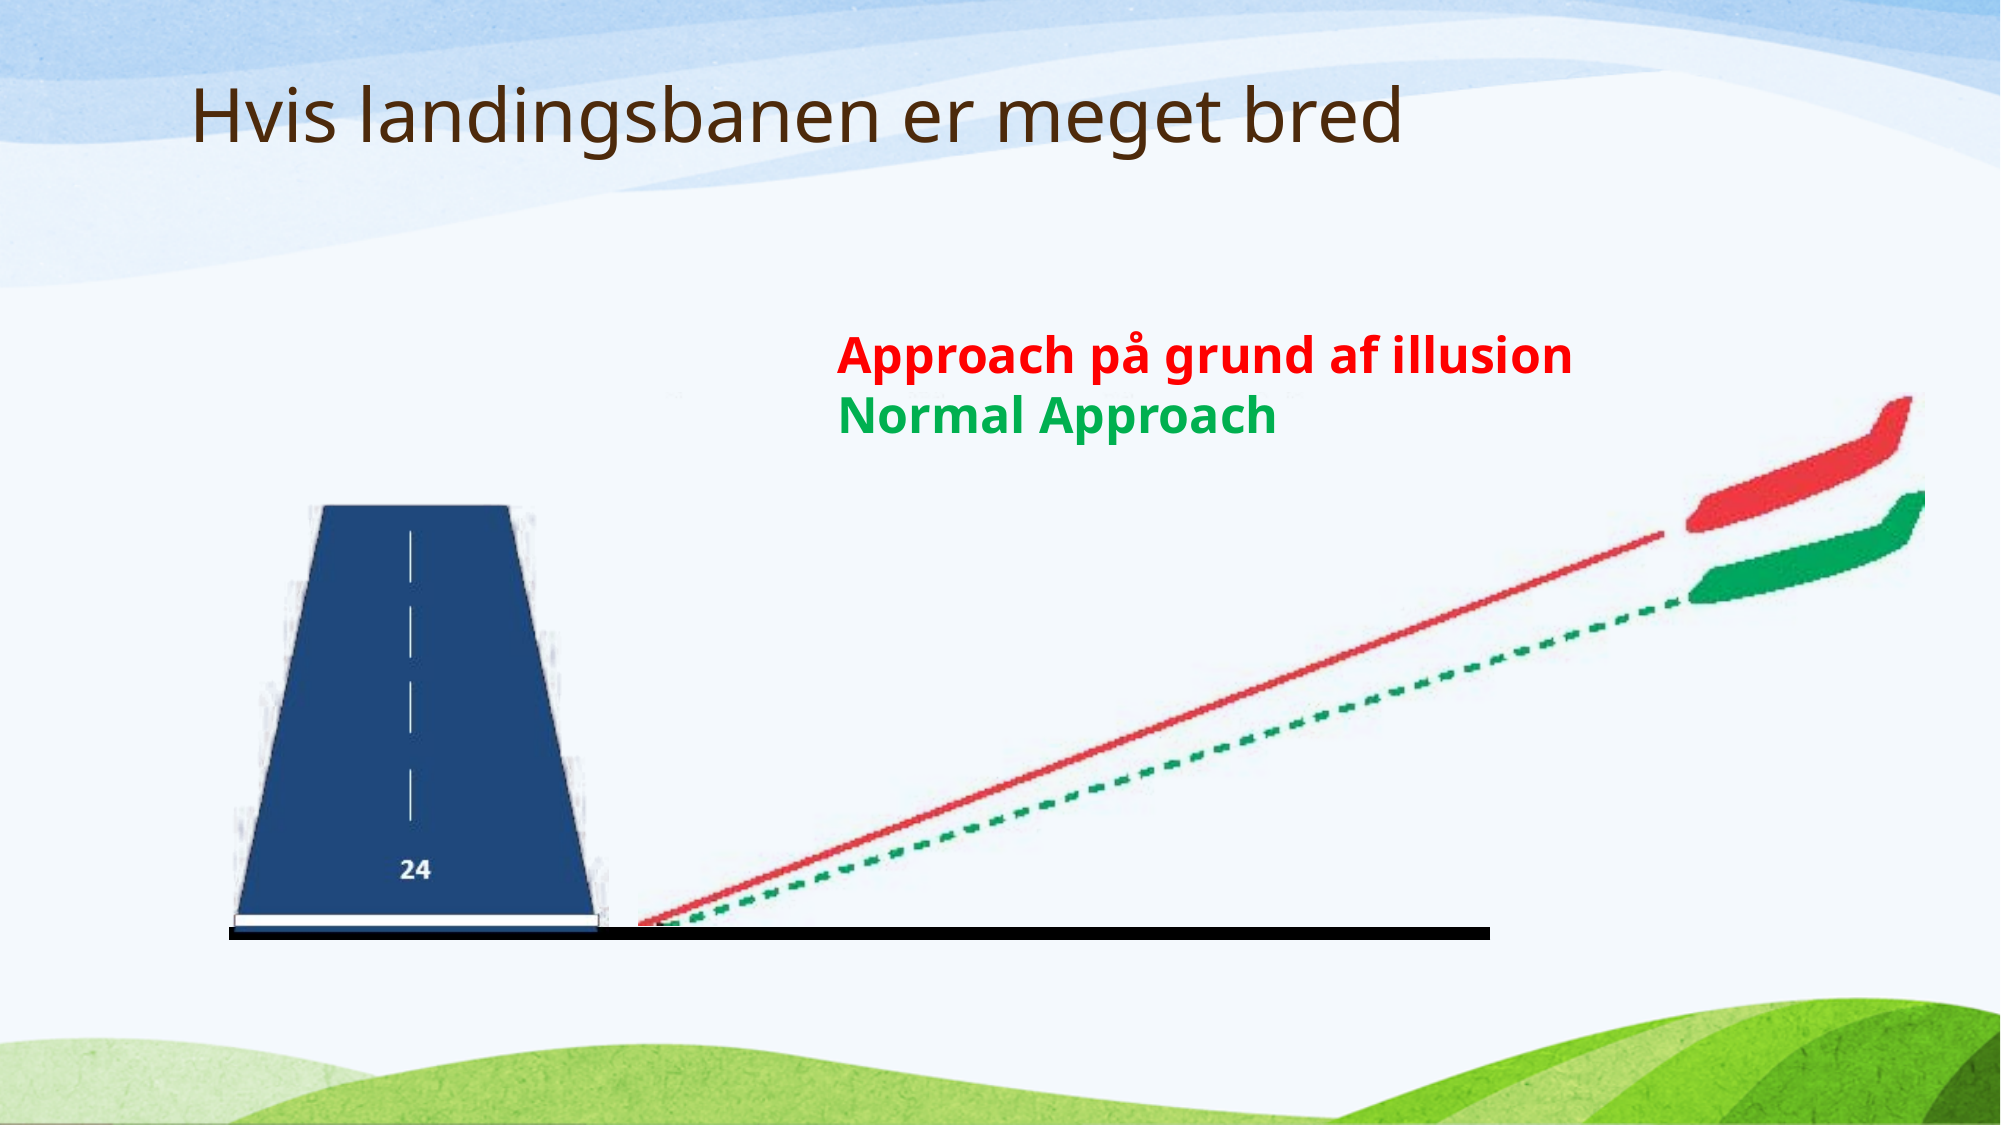

# Hvis landingsbanen er meget bred
Approach på grund af illusion
Normal Approach